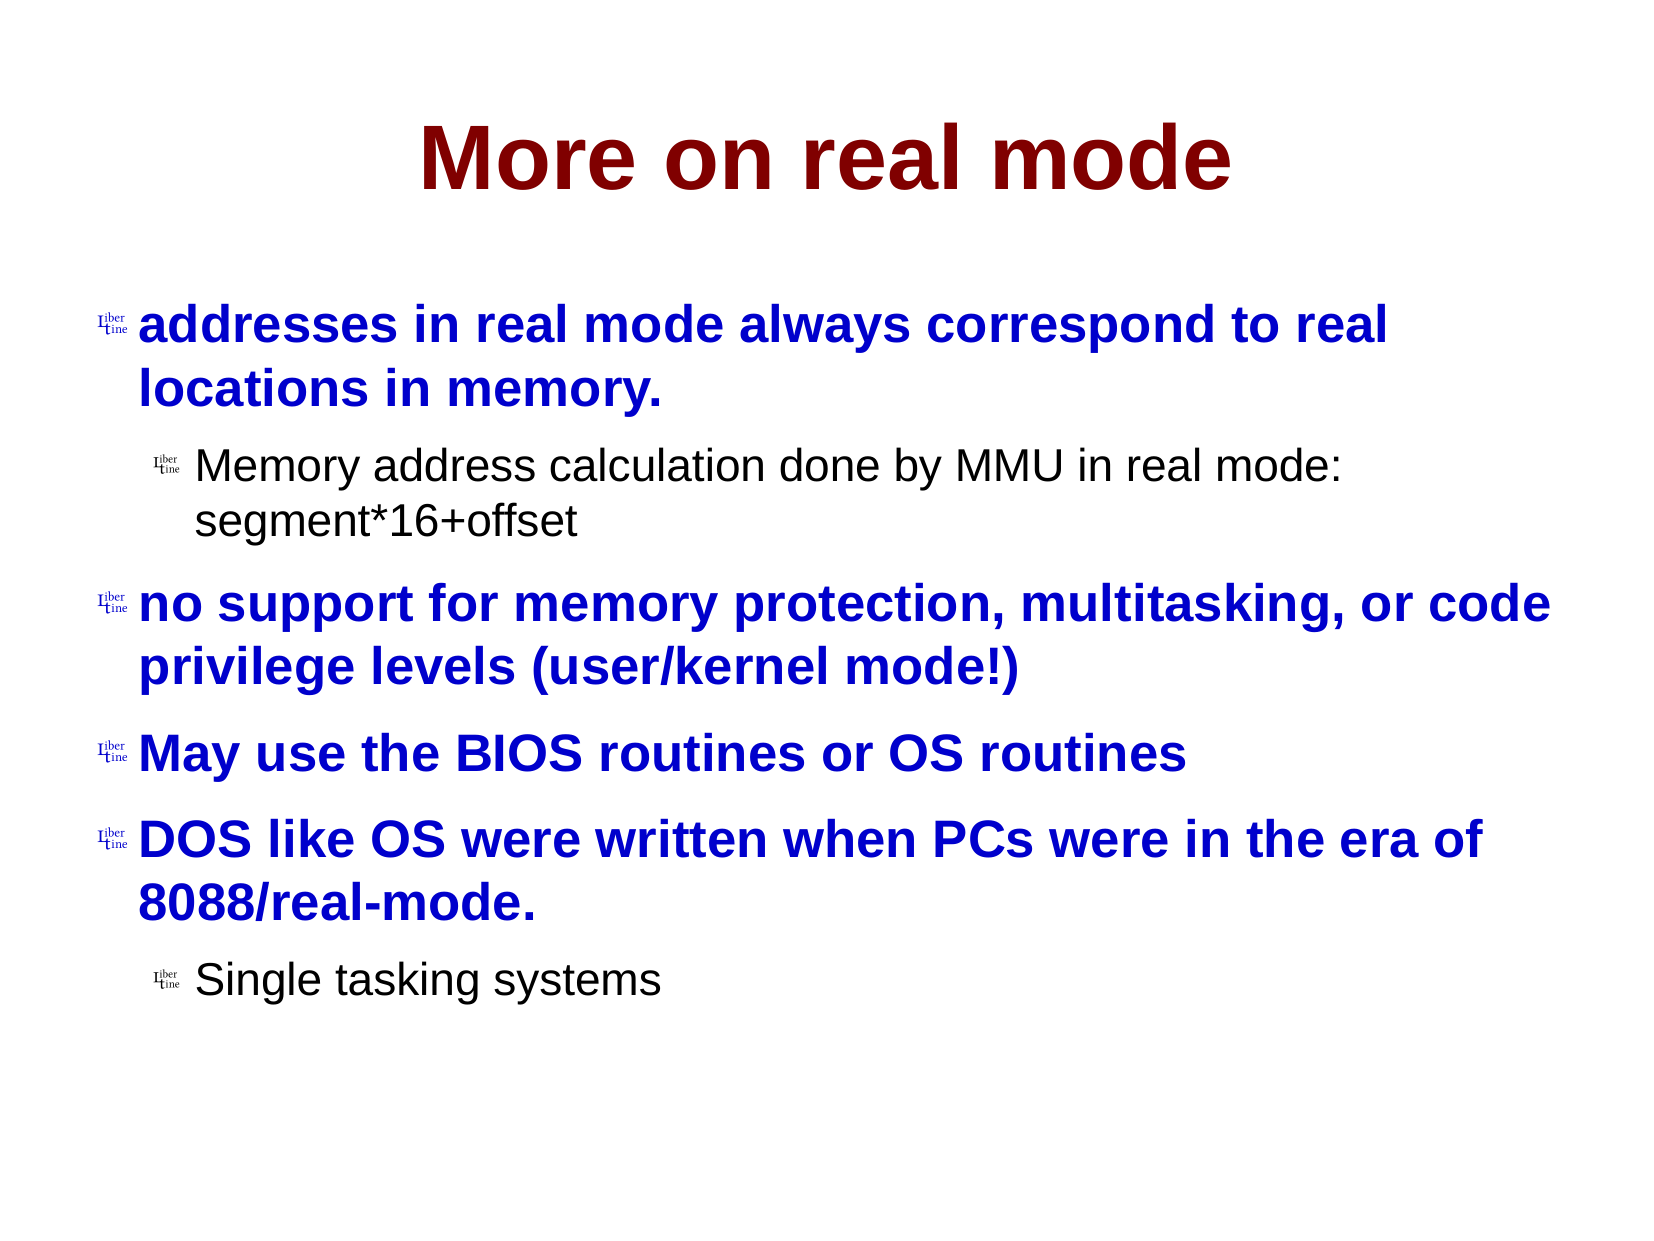

# More on real mode
addresses in real mode always correspond to real locations in memory.
Memory address calculation done by MMU in real mode: segment*16+offset
no support for memory protection, multitasking, or code privilege levels (user/kernel mode!)
May use the BIOS routines or OS routines
DOS like OS were written when PCs were in the era of 8088/real-mode.
Single tasking systems